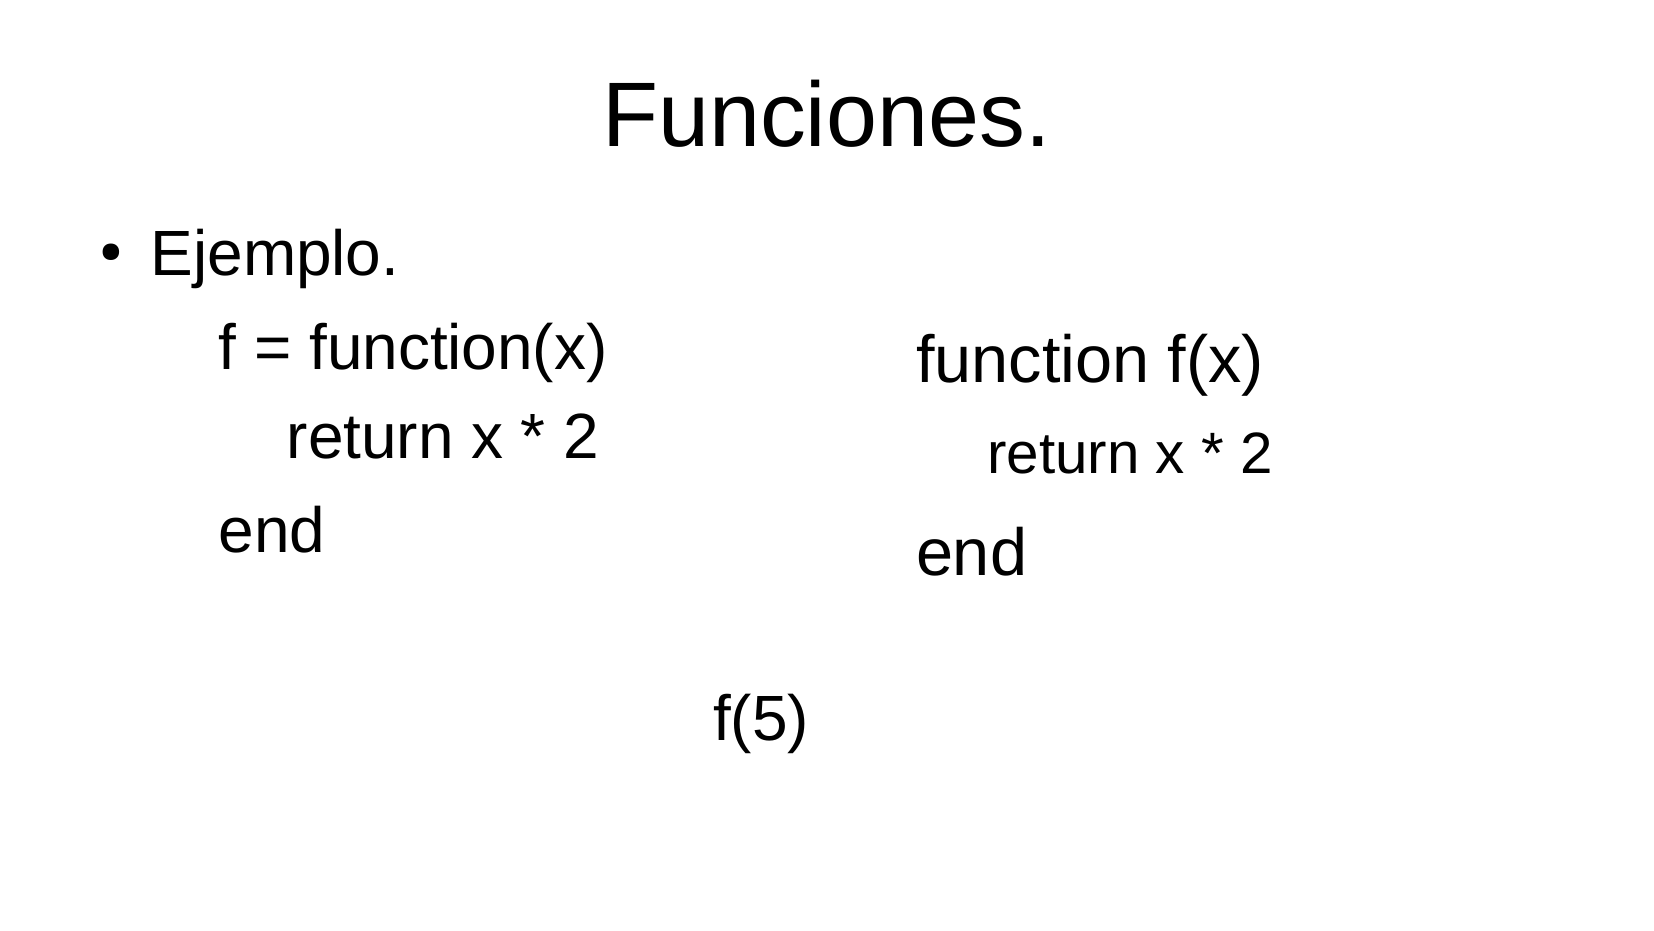

# Funciones.
Ejemplo.
f = function(x)
return x * 2
end
f(5)
function f(x)
return x * 2
end